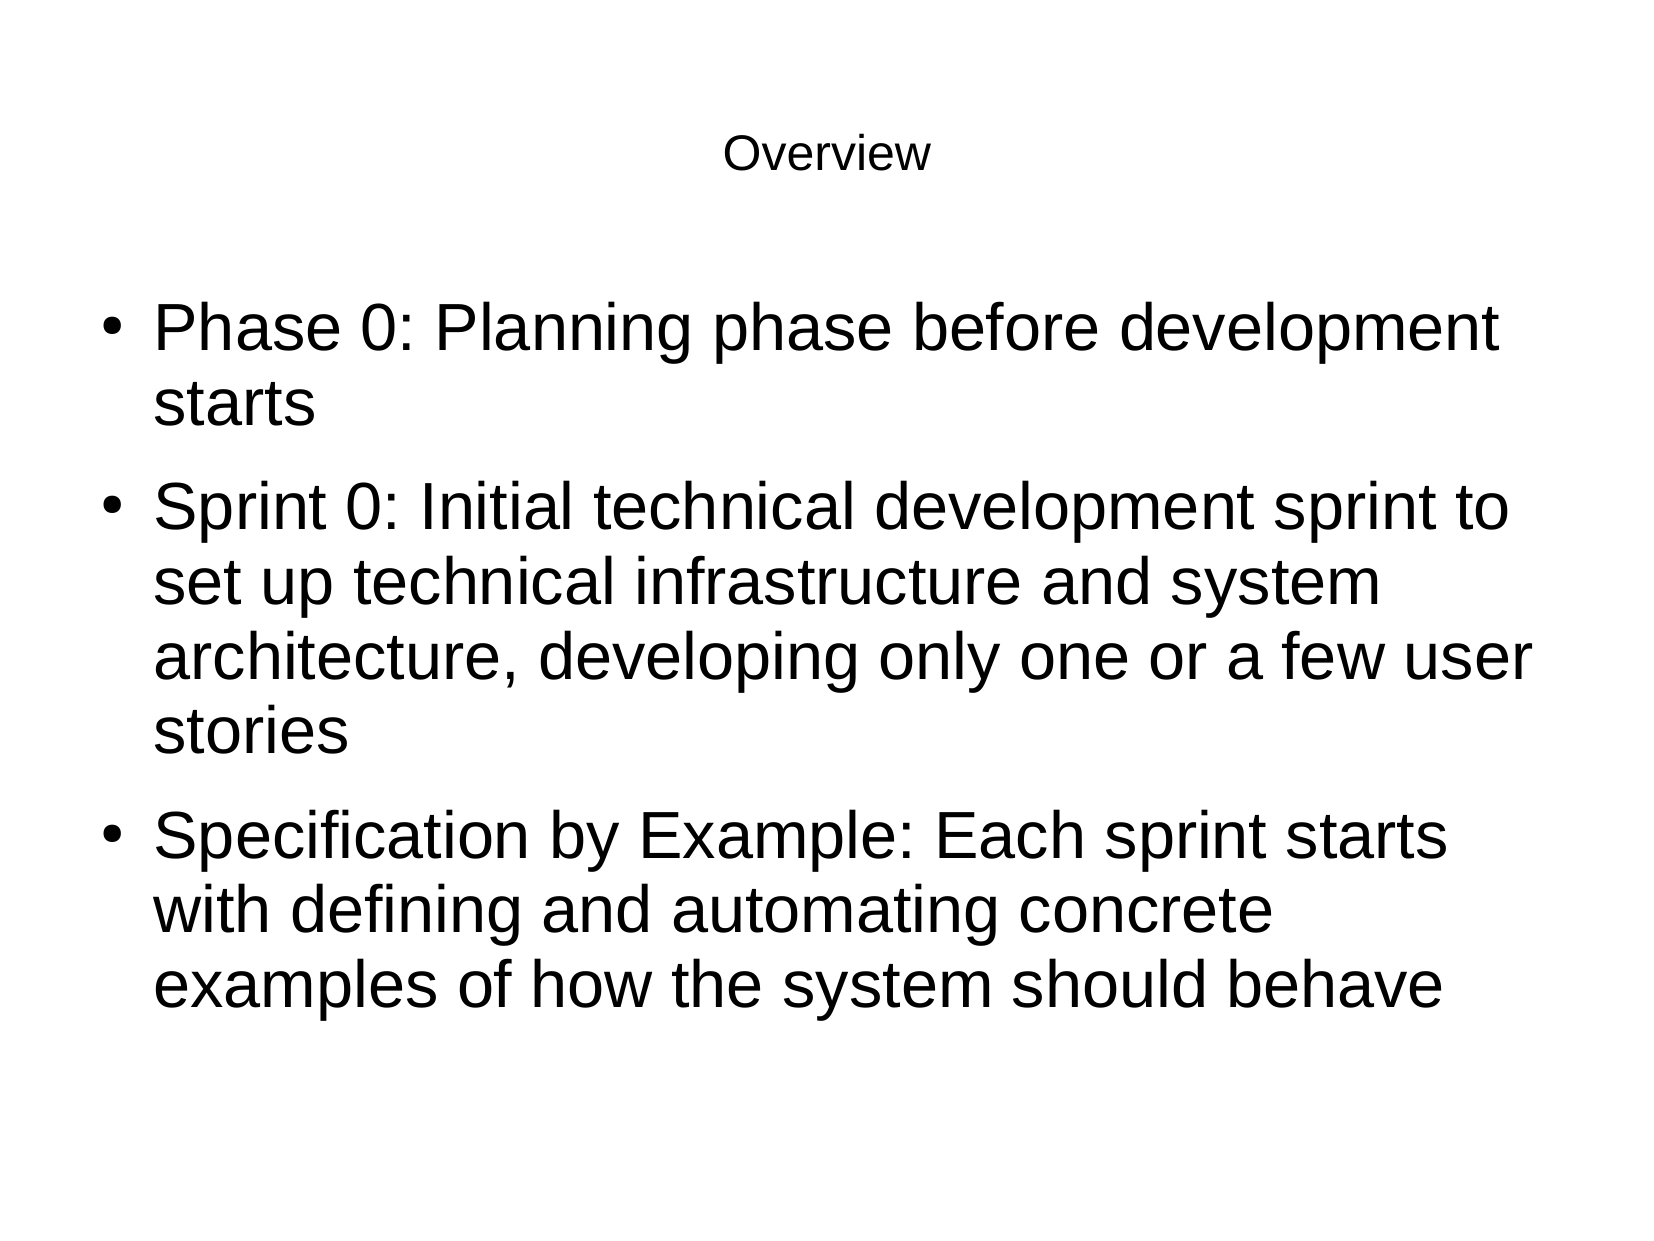

# Overview
Phase 0: Planning phase before development starts
Sprint 0: Initial technical development sprint to set up technical infrastructure and system architecture, developing only one or a few user stories
Specification by Example: Each sprint starts with defining and automating concrete examples of how the system should behave